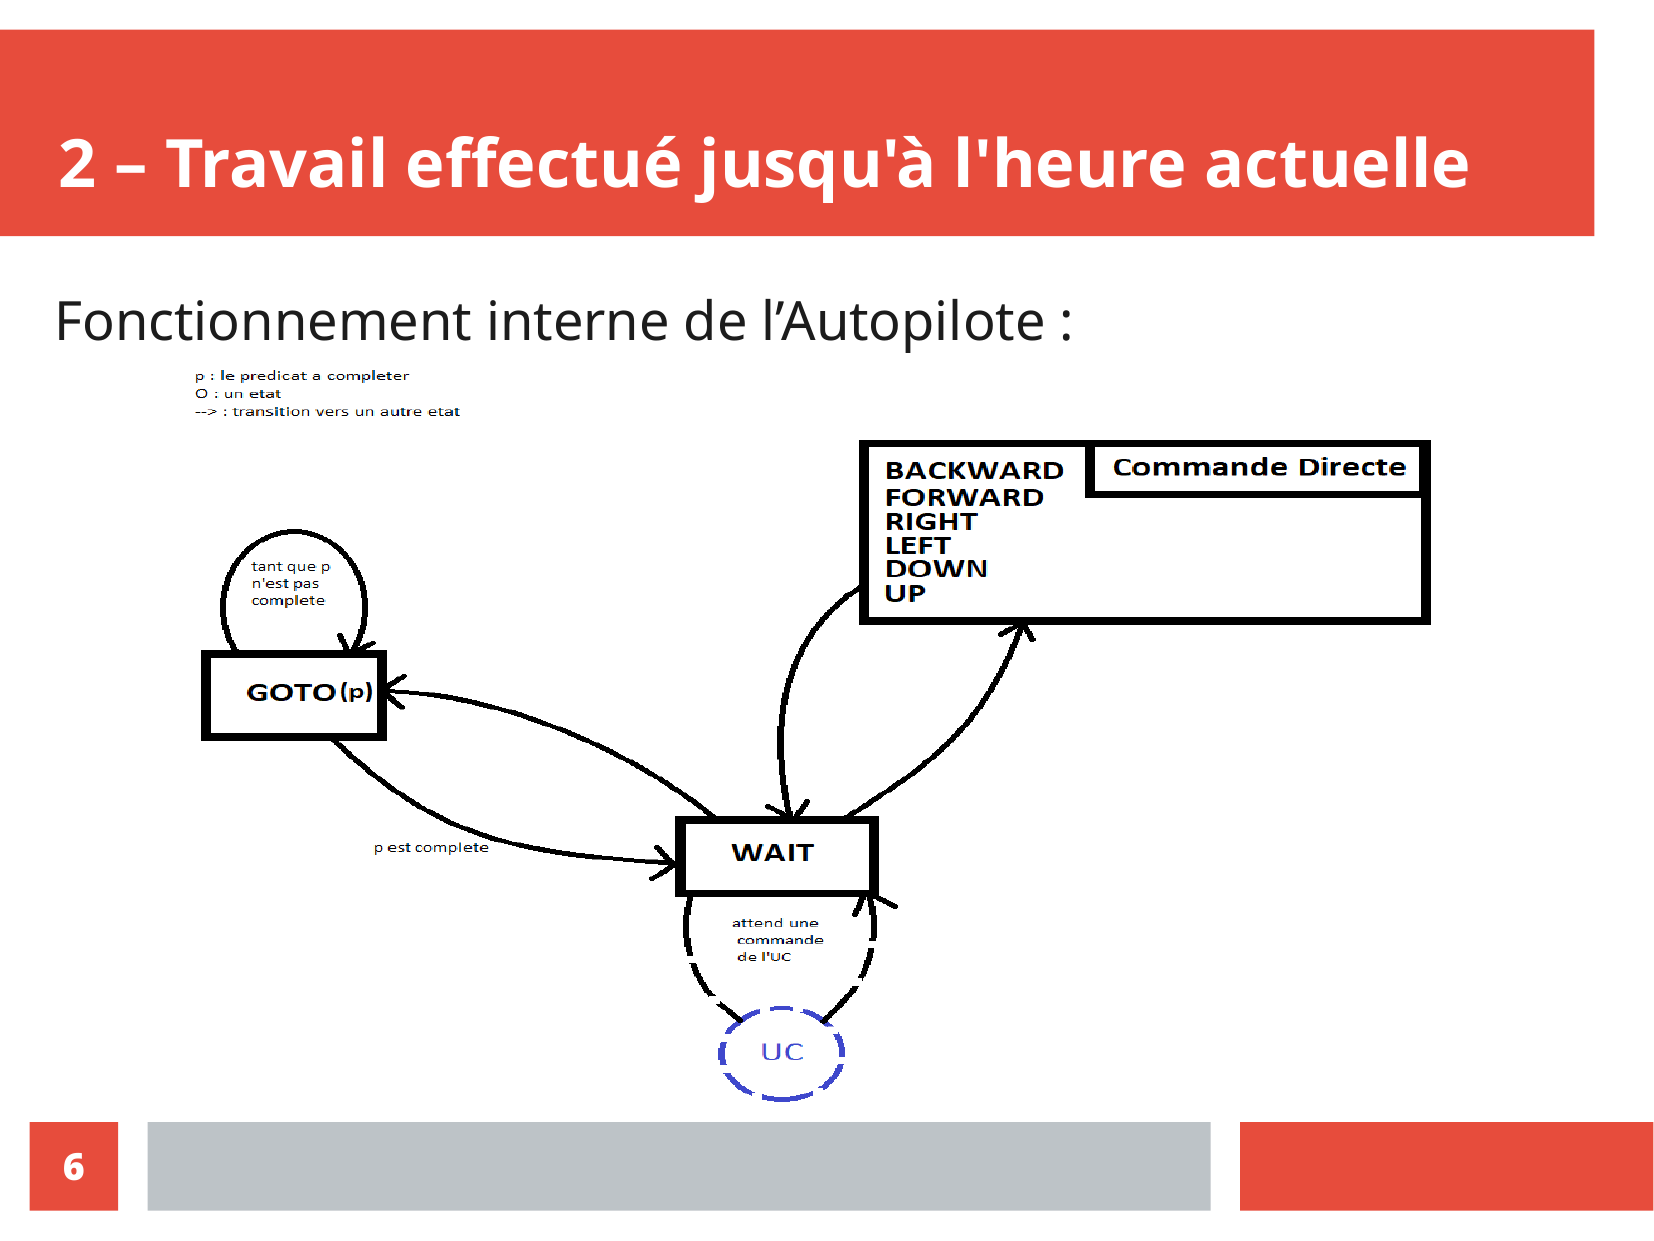

# 2 – Travail effectué jusqu'à l'heure actuelle
Fonctionnement interne de l’Autopilote :
6